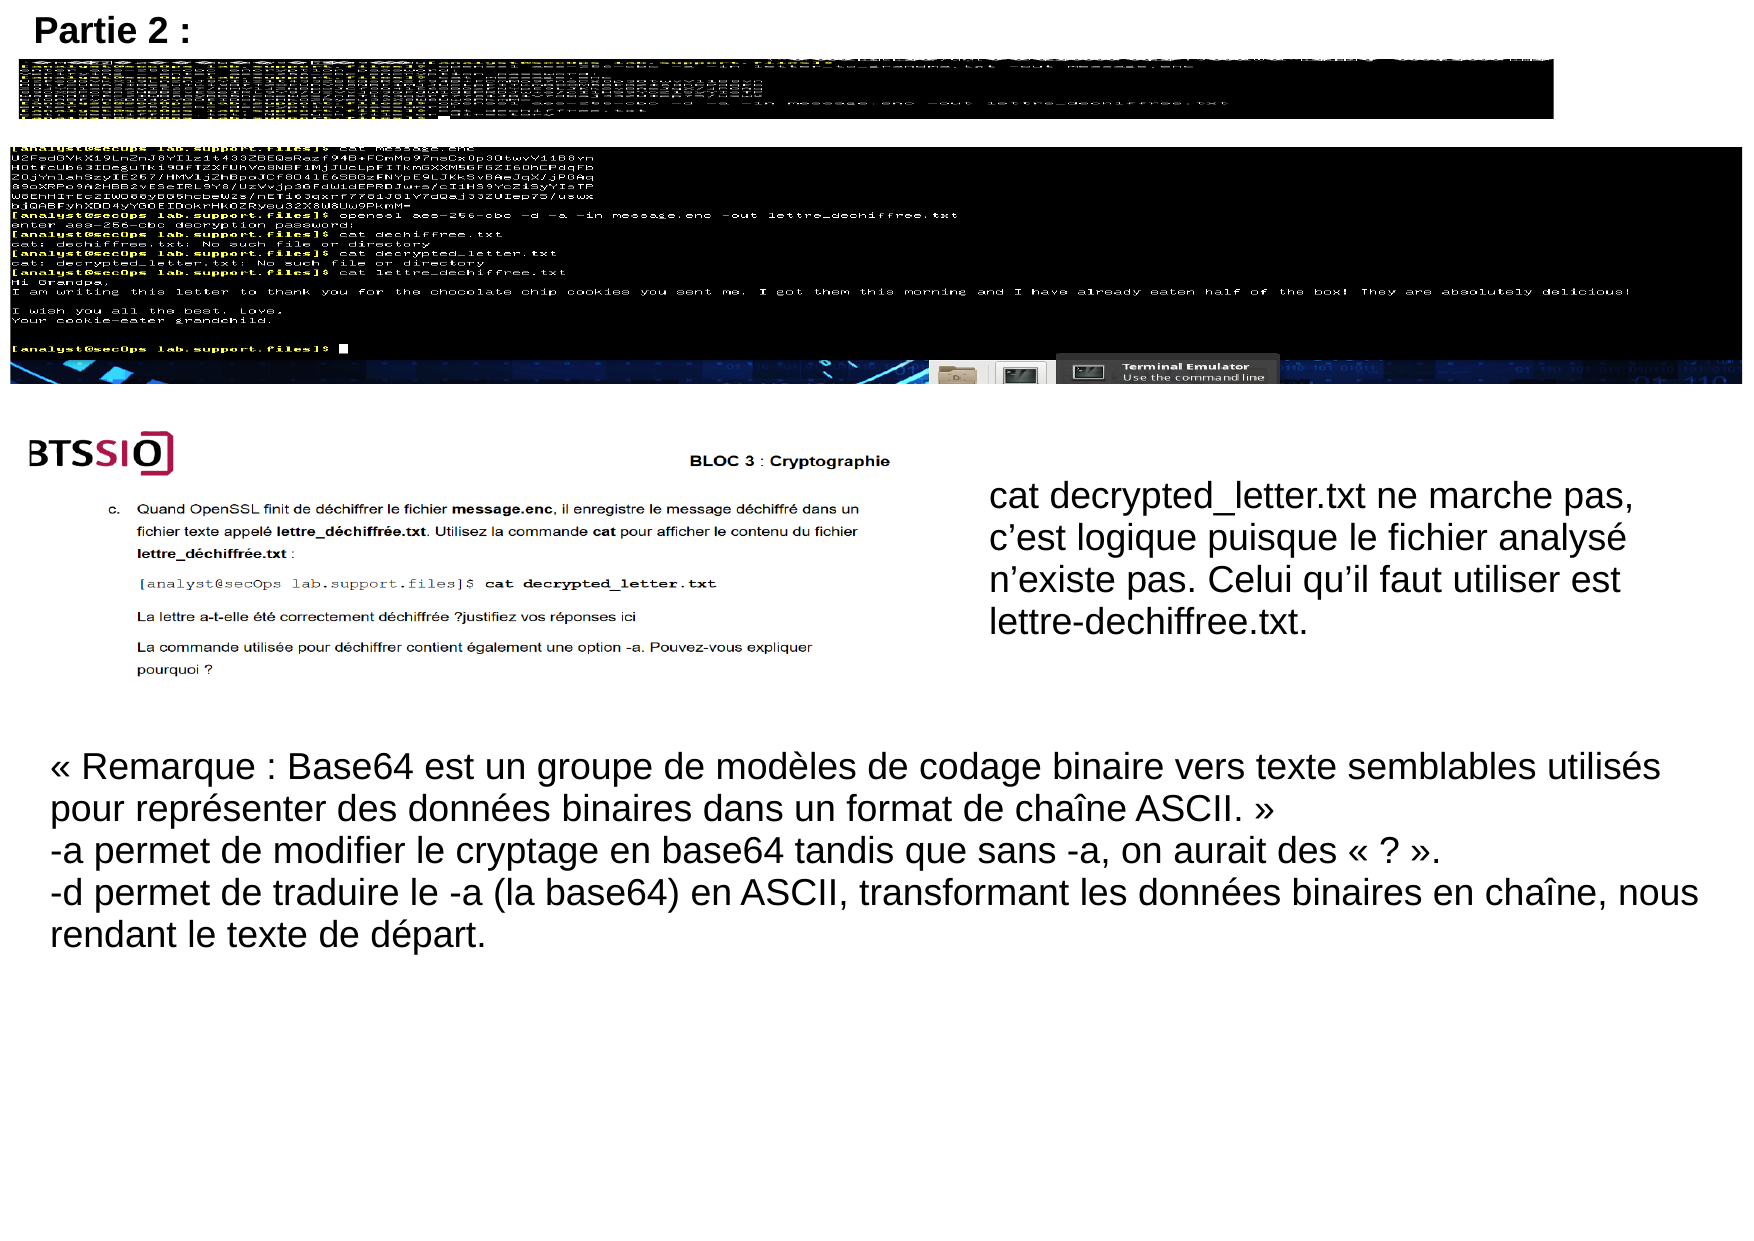

Partie 2 :
cat decrypted_letter.txt ne marche pas, c’est logique puisque le fichier analysé n’existe pas. Celui qu’il faut utiliser est lettre-dechiffree.txt.
« Remarque : Base64 est un groupe de modèles de codage binaire vers texte semblables utilisés pour représenter des données binaires dans un format de chaîne ASCII. »
-a permet de modifier le cryptage en base64 tandis que sans -a, on aurait des « ? ».
-d permet de traduire le -a (la base64) en ASCII, transformant les données binaires en chaîne, nous rendant le texte de départ.